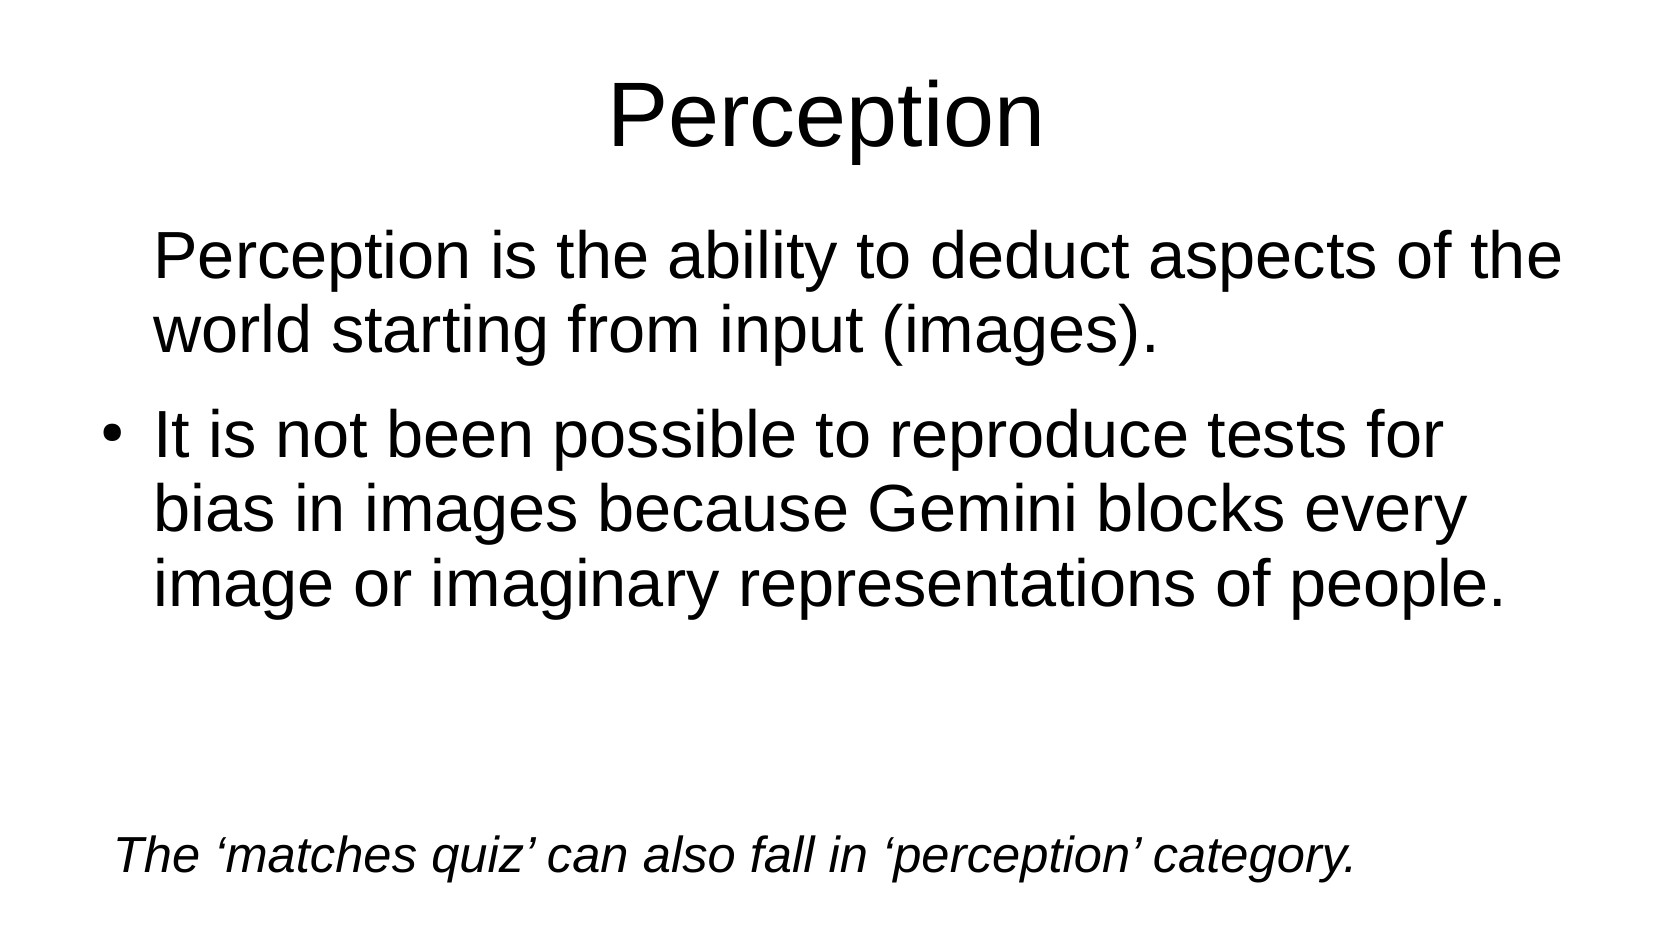

# Perception
Perception is the ability to deduct aspects of the world starting from input (images).
It is not been possible to reproduce tests for bias in images because Gemini blocks every image or imaginary representations of people.
The ‘matches quiz’ can also fall in ‘perception’ category.